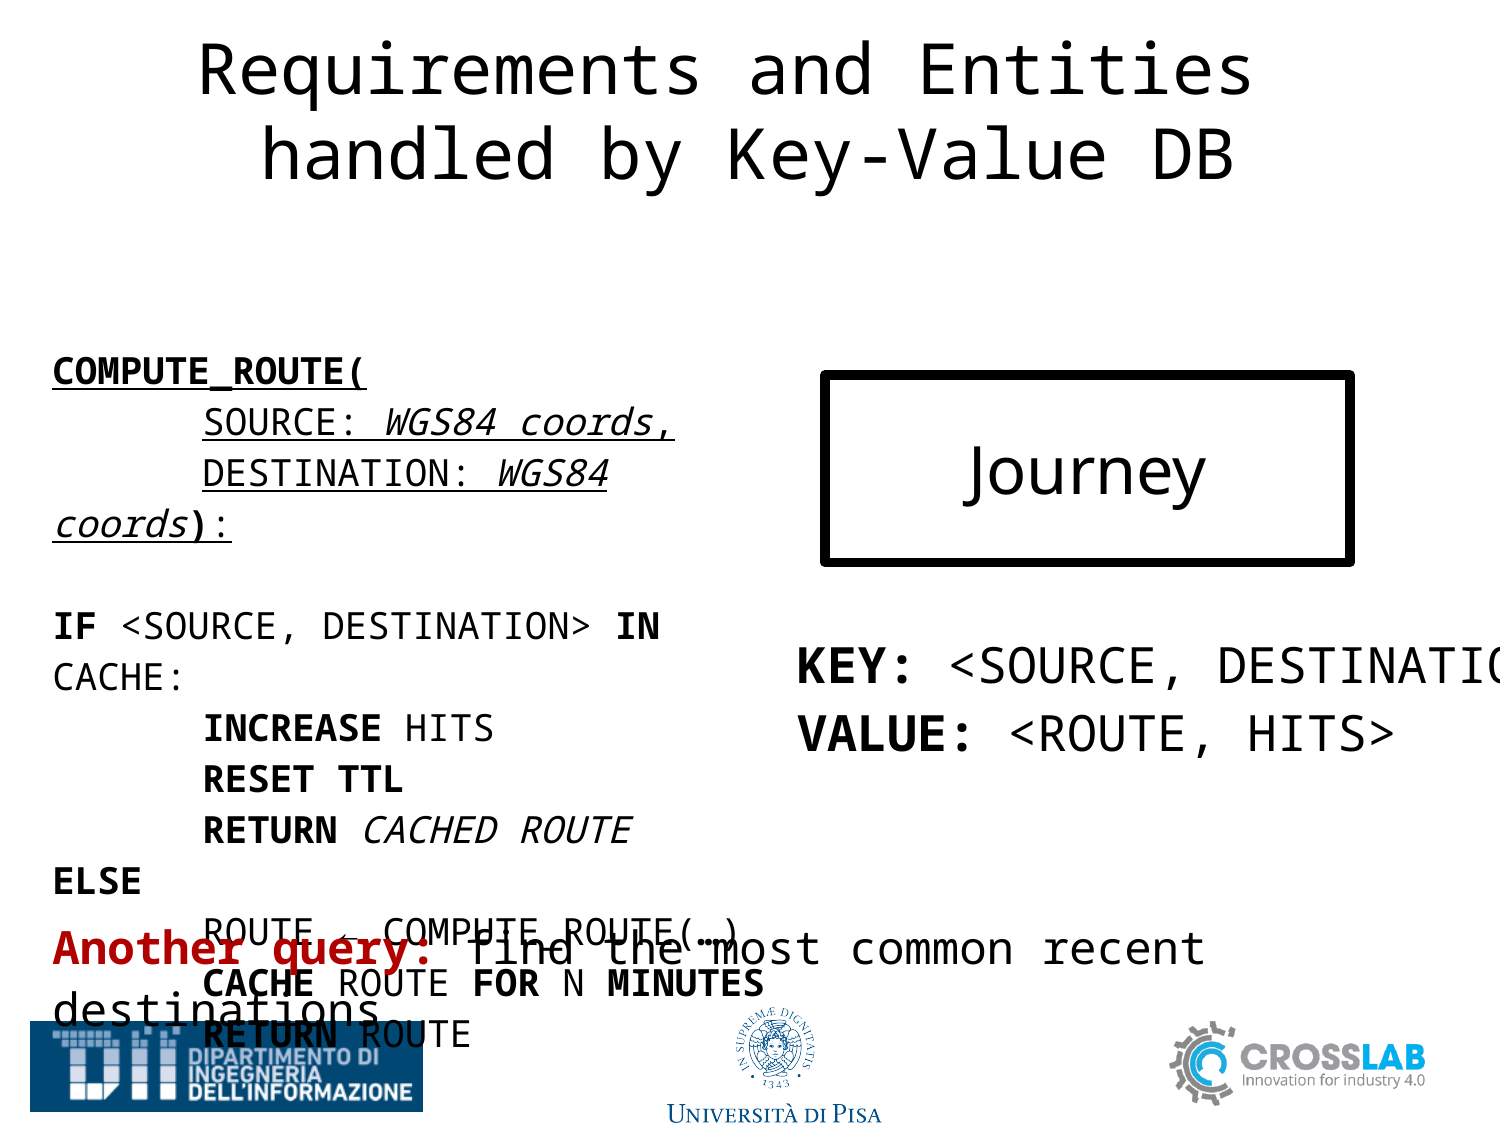

# Requirements and Entities handled by Key-Value DB
COMPUTE_ROUTE(
	SOURCE: WGS84 coords,
	DESTINATION: WGS84 coords):
IF <SOURCE, DESTINATION> IN CACHE:
	INCREASE HITS
	RESET TTL
	RETURN CACHED ROUTE
ELSE
	ROUTE ← COMPUTE_ROUTE(…)
	CACHE ROUTE FOR N MINUTES
	RETURN ROUTE
Journey
KEY: <SOURCE, DESTINATION>
VALUE: <ROUTE, HITS>
Another query: find the most common recent destinations